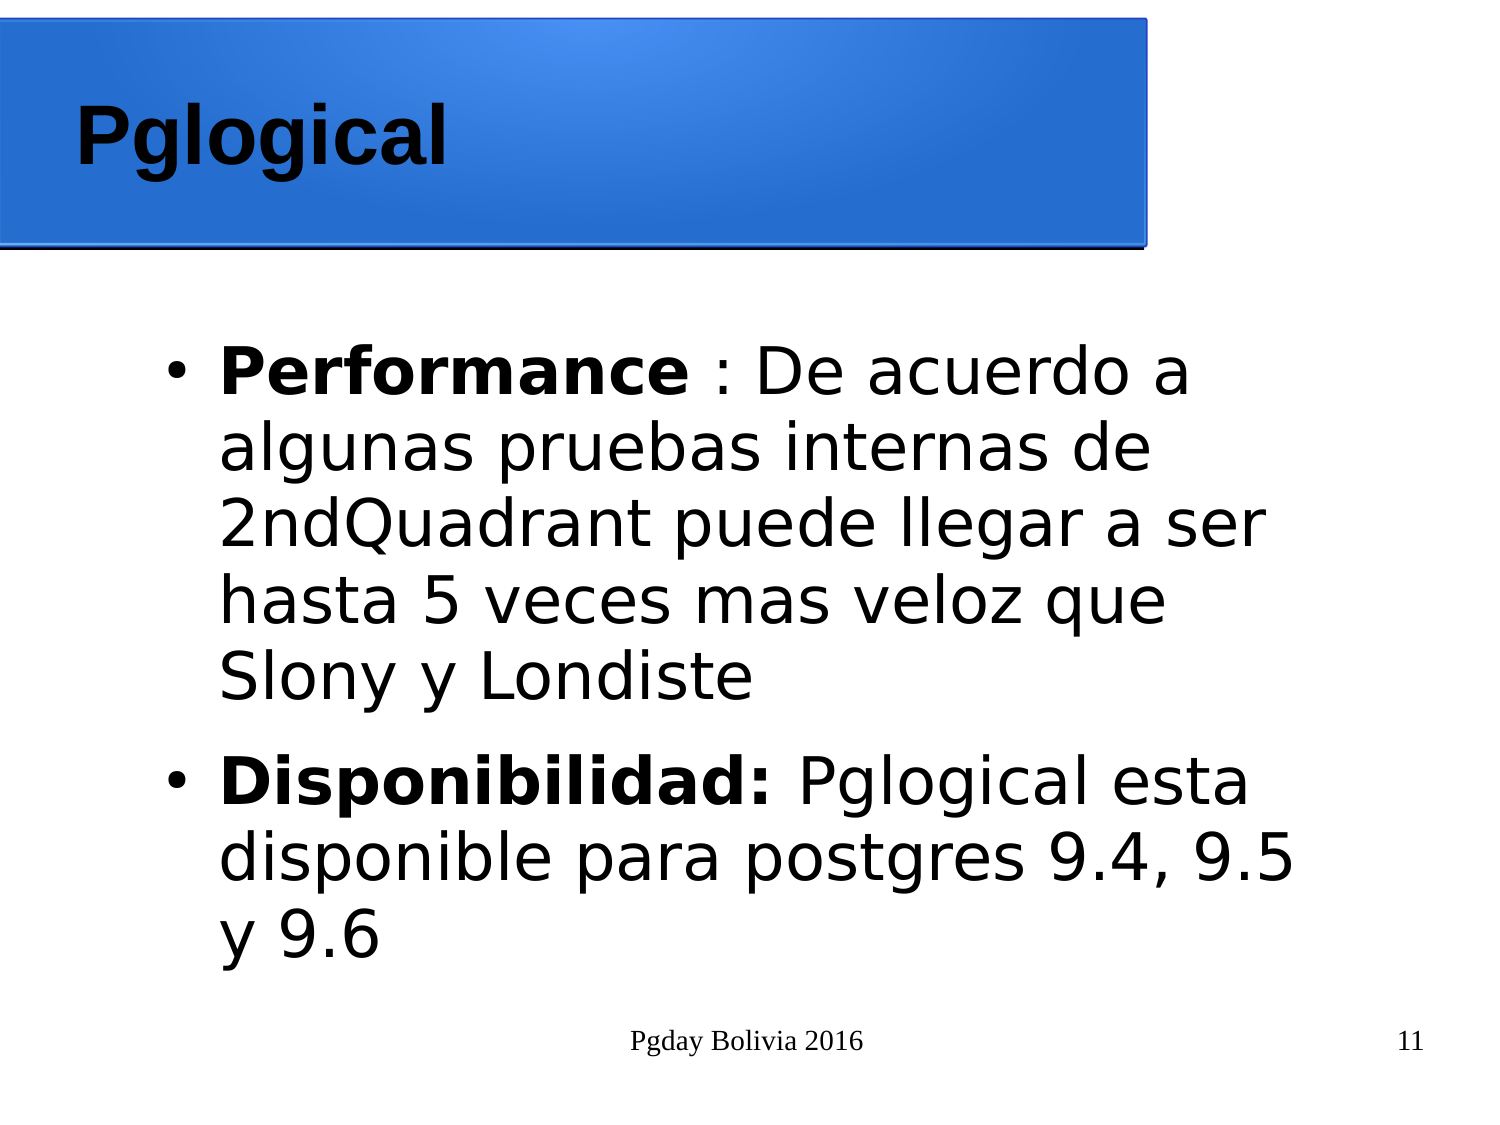

# Pglogical
Performance : De acuerdo a algunas pruebas internas de 2ndQuadrant puede llegar a ser hasta 5 veces mas veloz que Slony y Londiste
Disponibilidad: Pglogical esta disponible para postgres 9.4, 9.5 y 9.6
Pgday Bolivia 2016
11